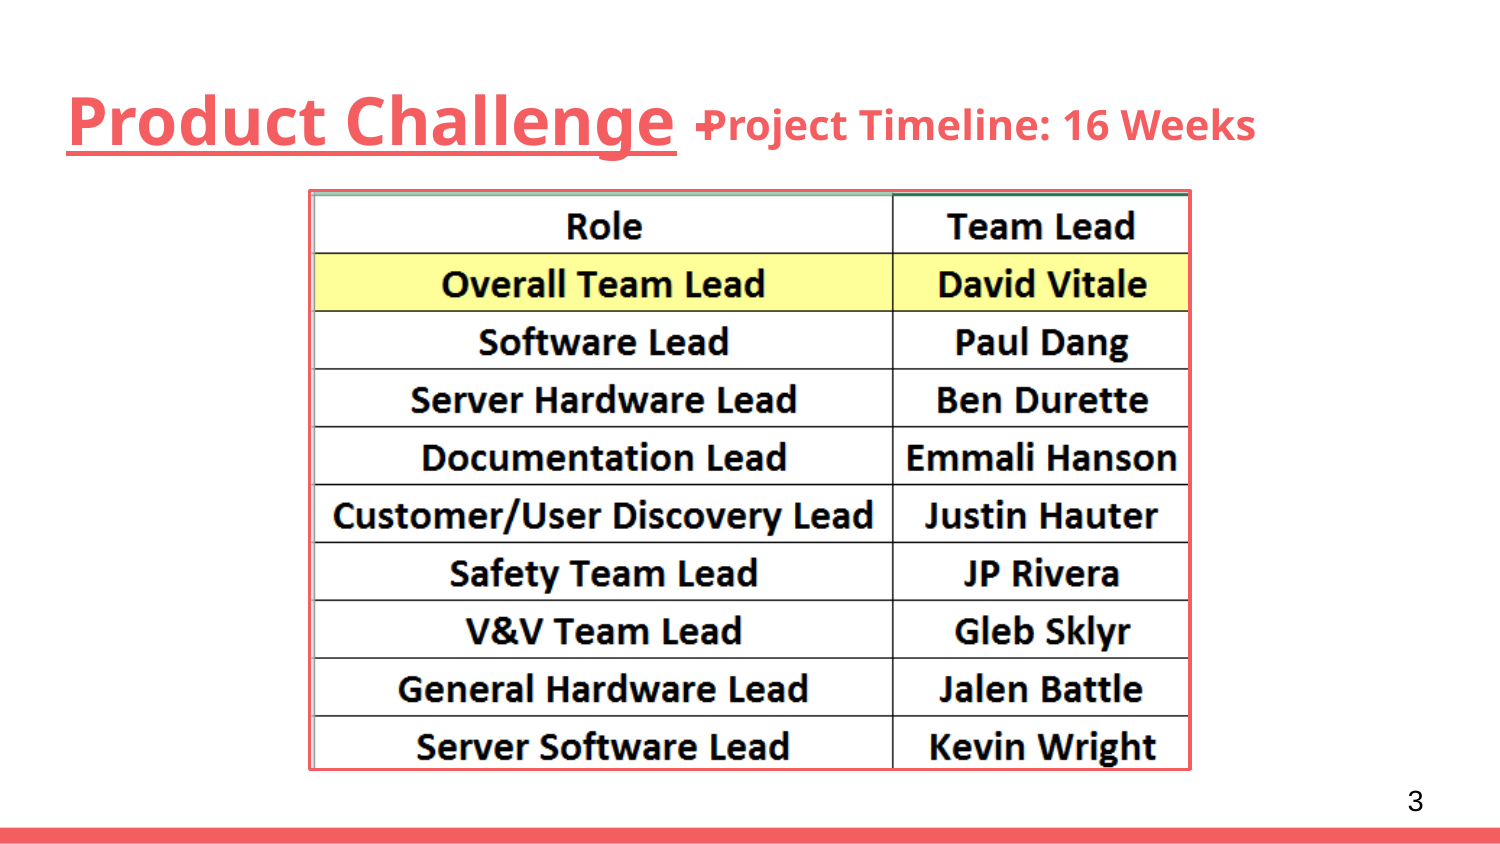

# Product Challenge -
Project Timeline: 16 Weeks